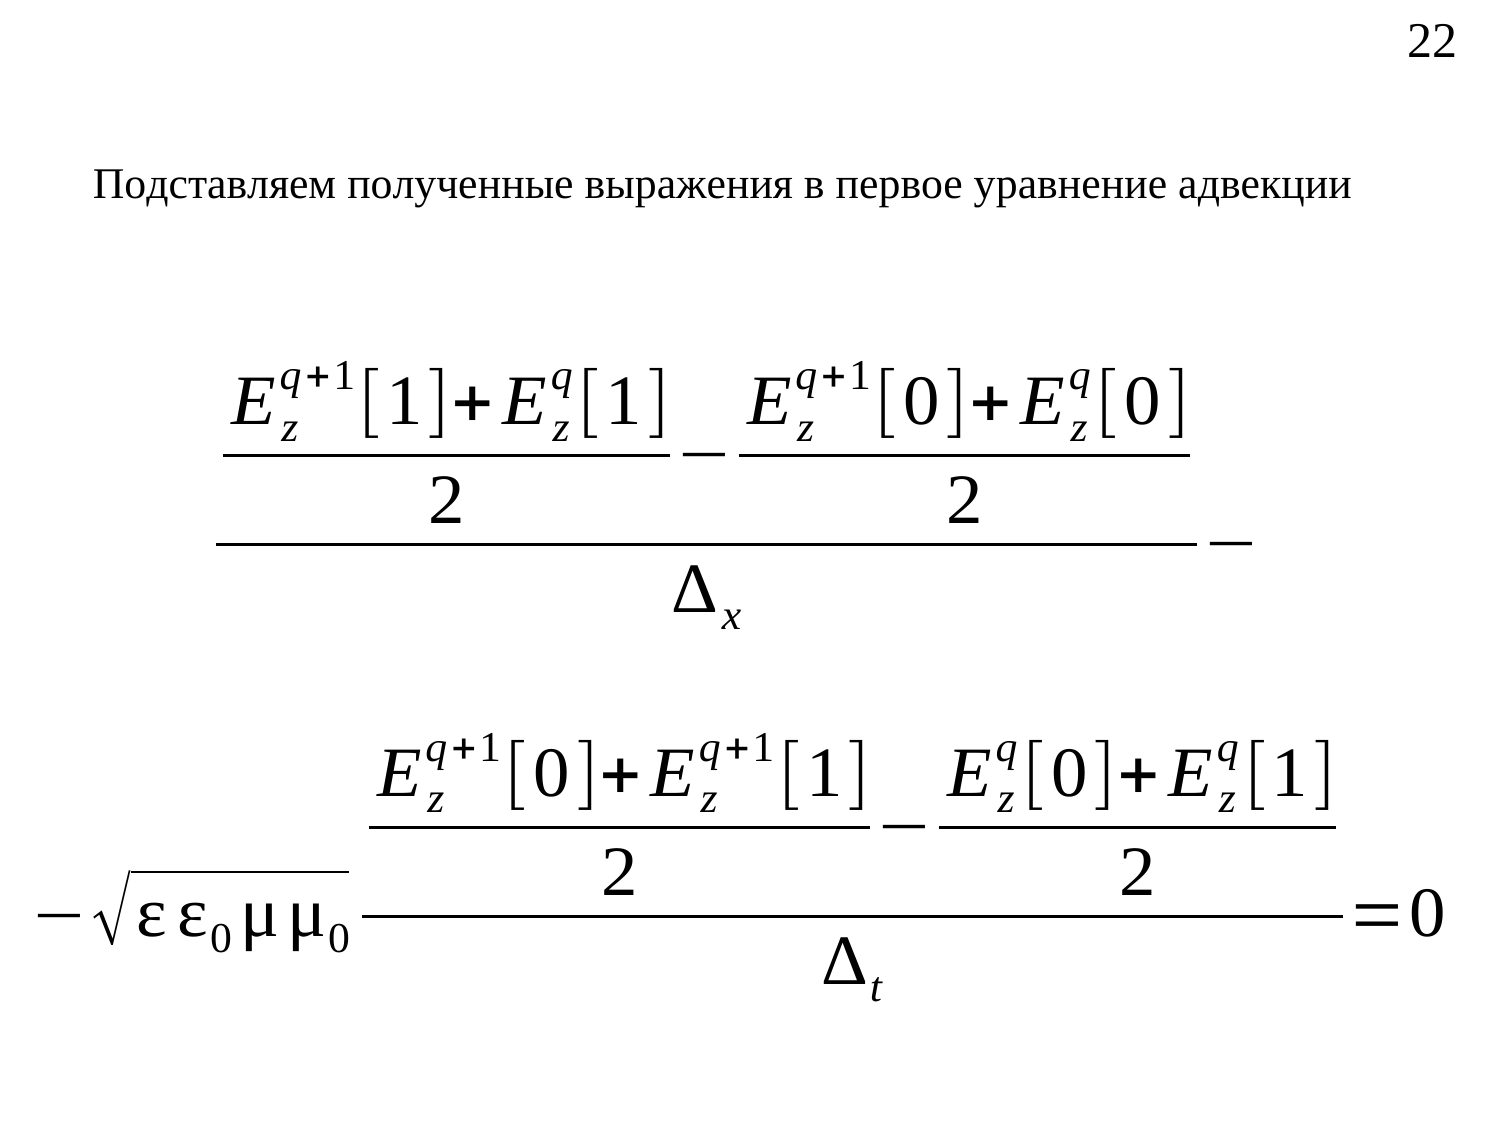

Подставляем полученные выражения в первое уравнение адвекции